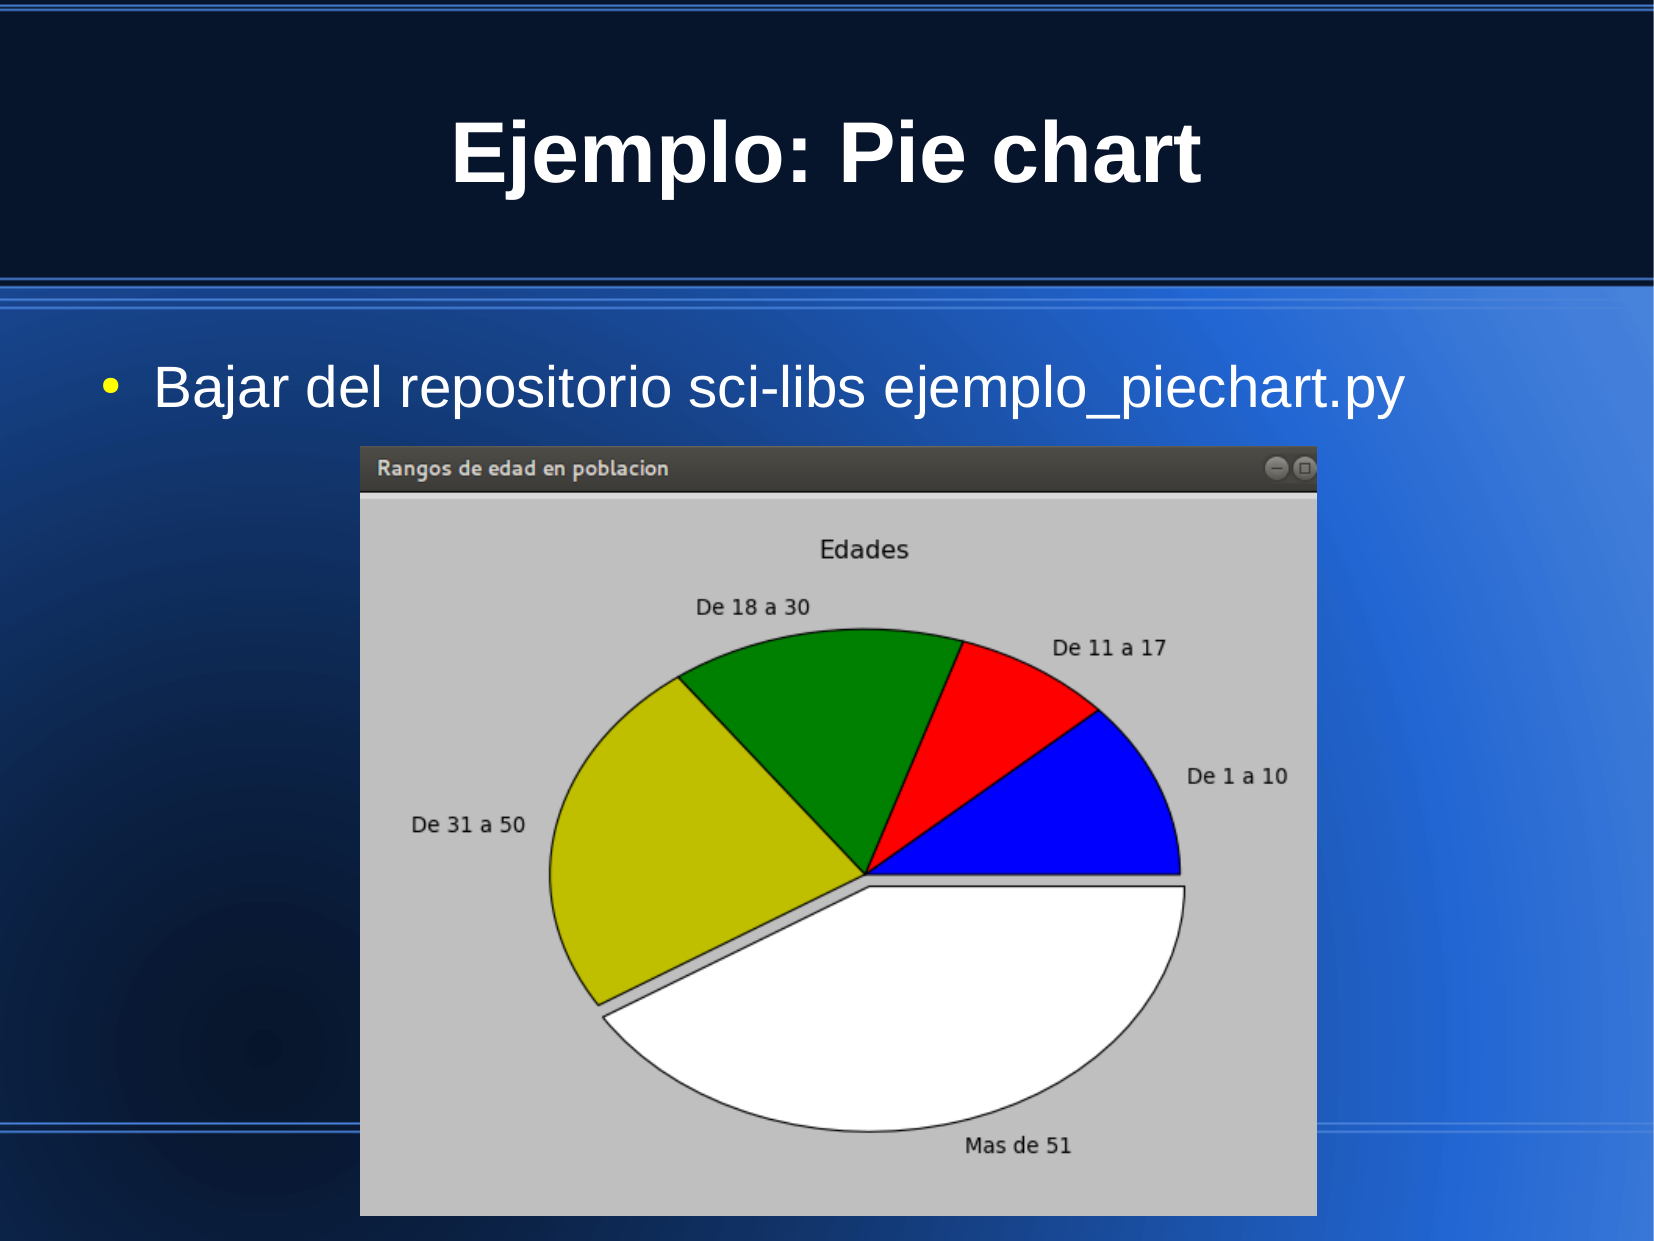

# Ejemplo: Pie chart
Bajar del repositorio sci-libs ejemplo_piechart.py